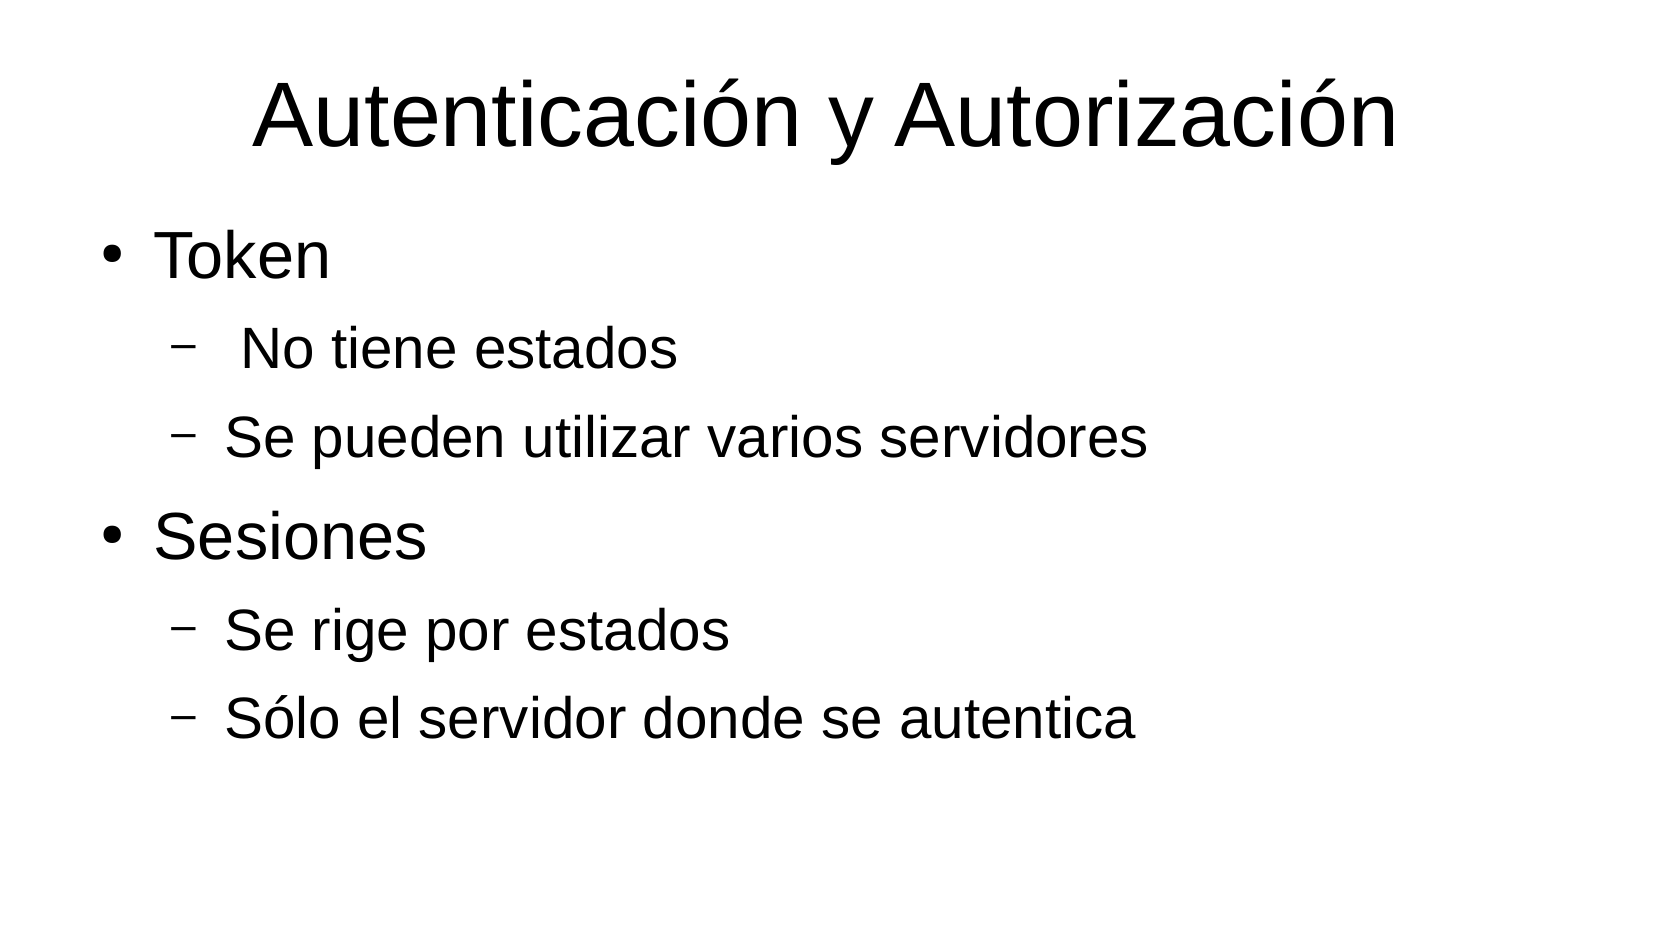

# Autenticación y Autorización
Token
 No tiene estados
Se pueden utilizar varios servidores
Sesiones
Se rige por estados
Sólo el servidor donde se autentica